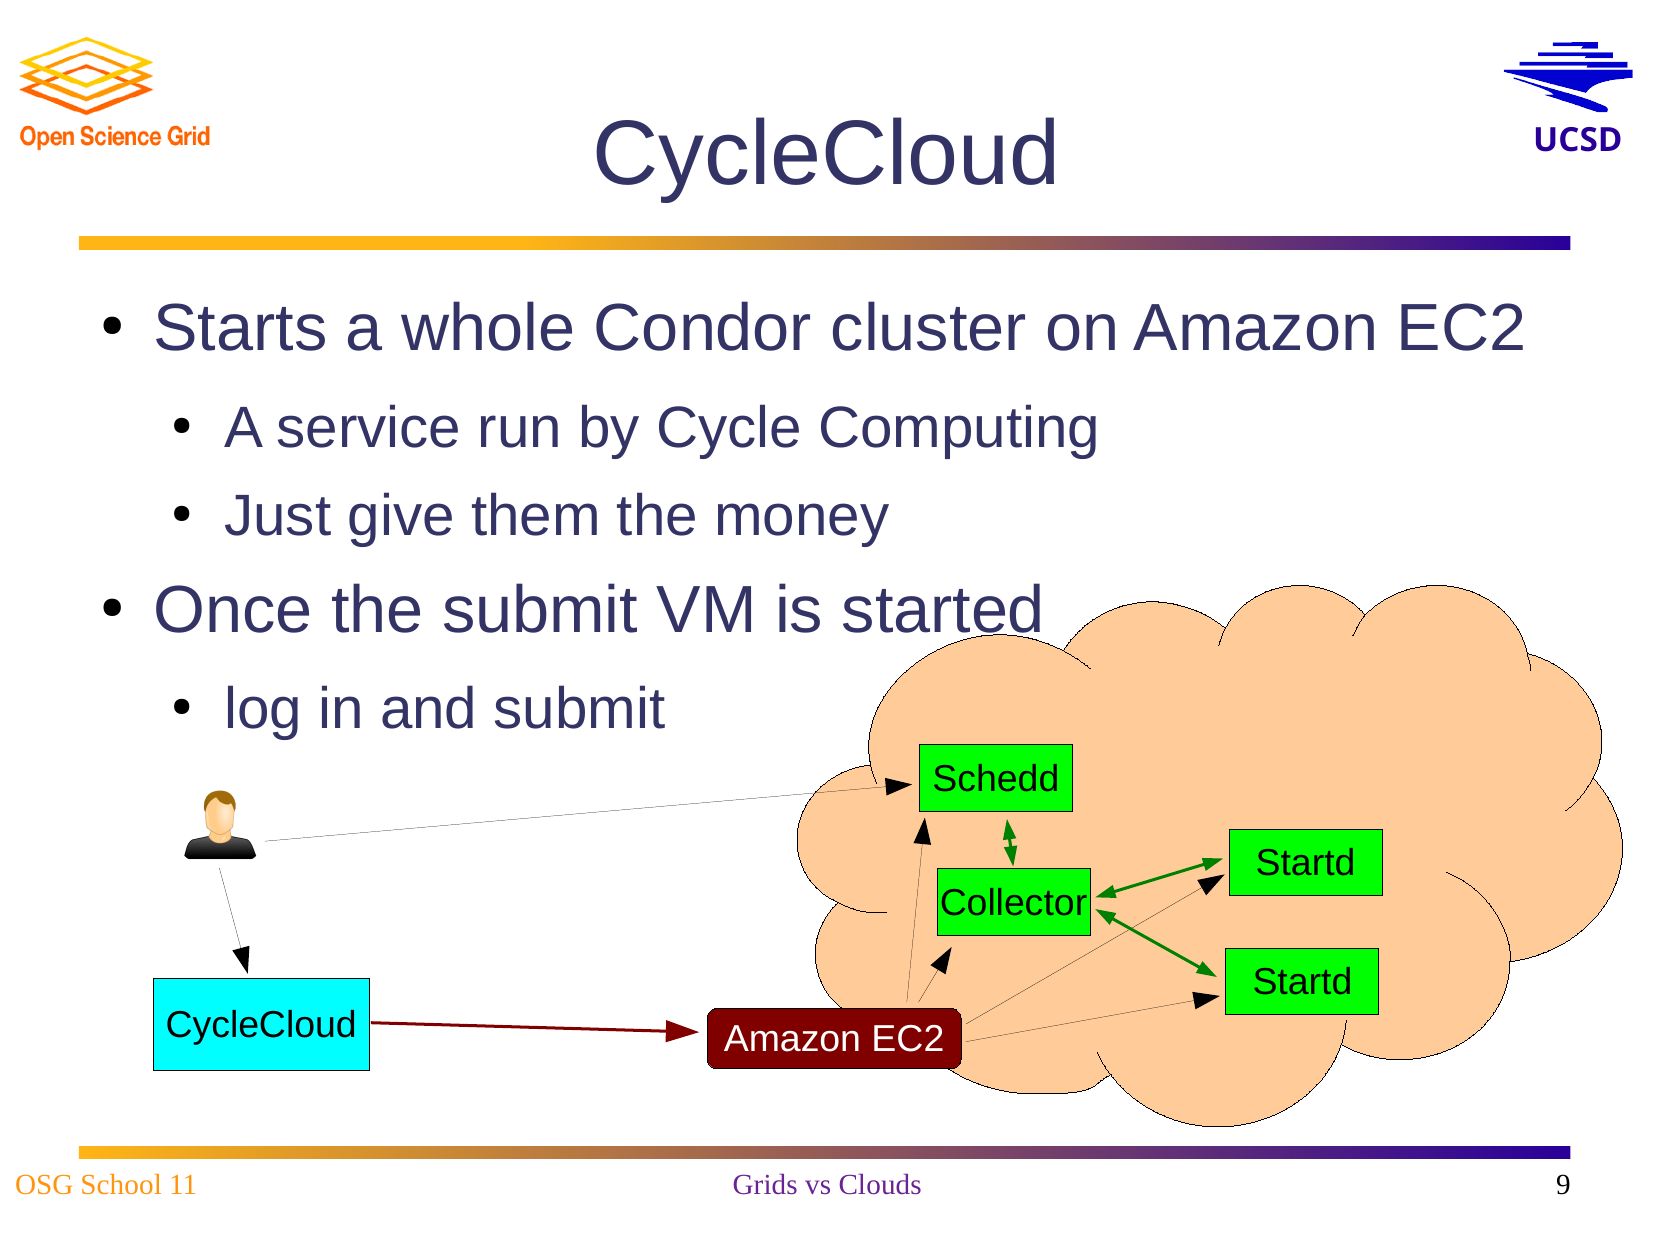

# CycleCloud
Starts a whole Condor cluster on Amazon EC2
A service run by Cycle Computing
Just give them the money
Once the submit VM is started
log in and submit
Schedd
Startd
Collector
Startd
CycleCloud
Amazon EC2
OSG School 11
Grids vs Clouds
9